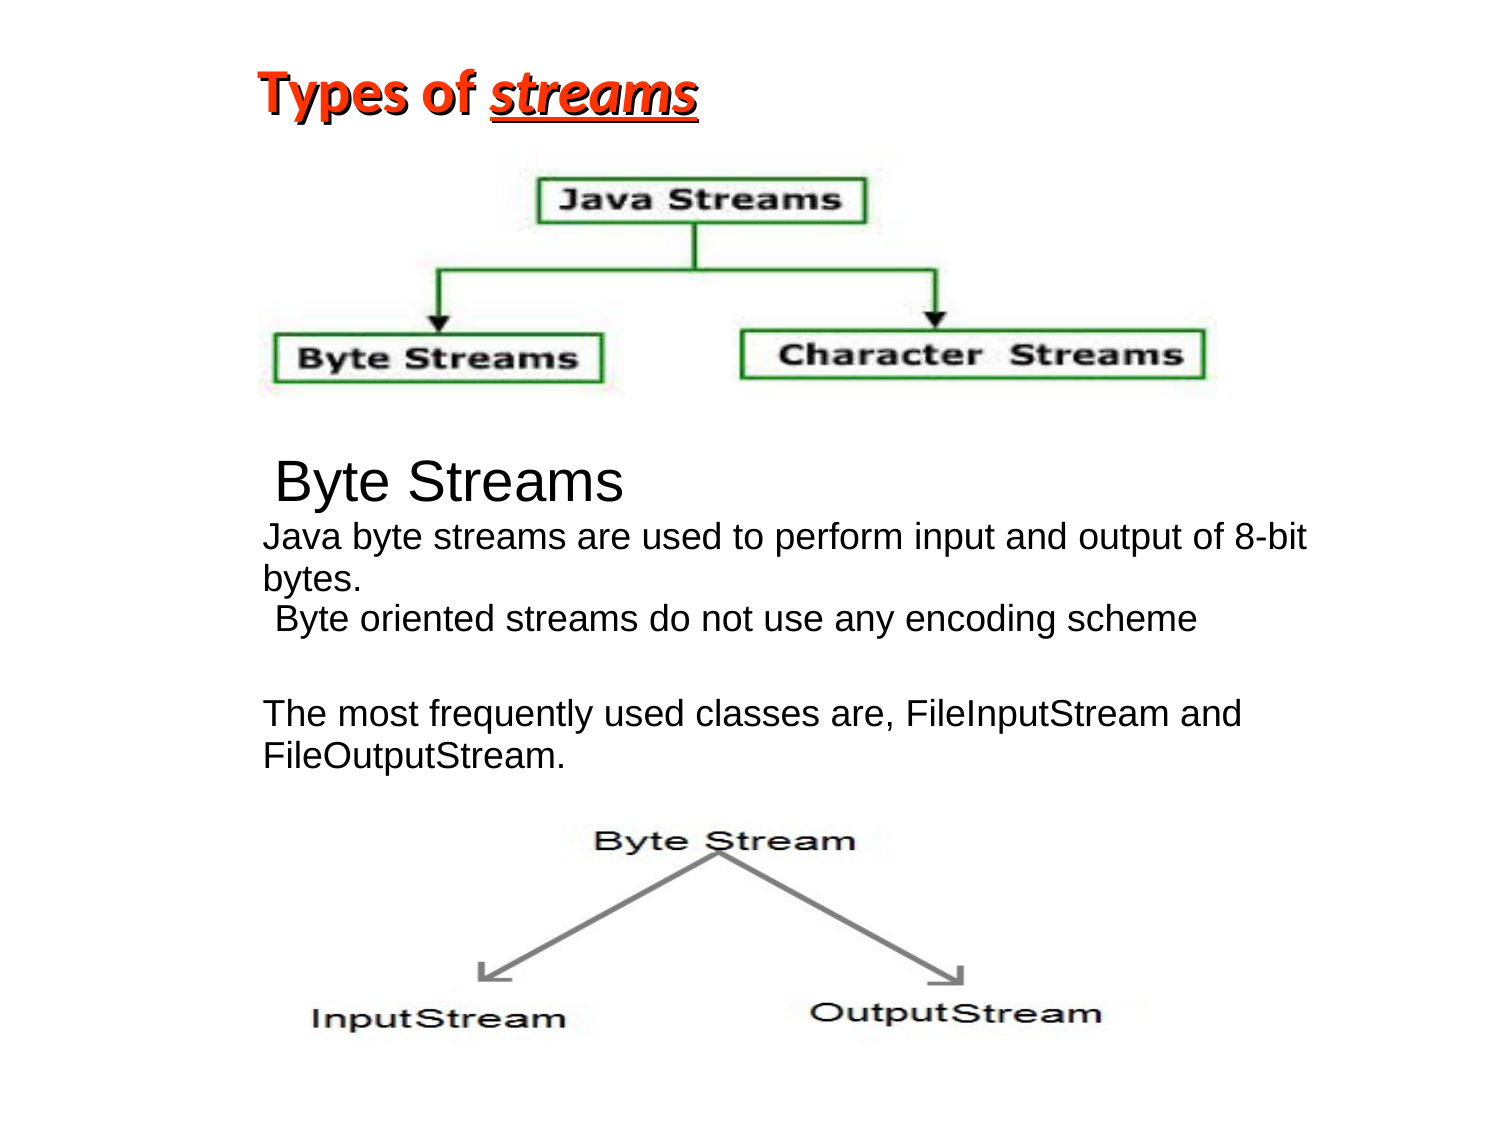

# Types of streams
Byte Streams
Java byte streams are used to perform input and output of 8-bit bytes.
Byte oriented streams do not use any encoding scheme
The most frequently used classes are, FileInputStream and FileOutputStream.